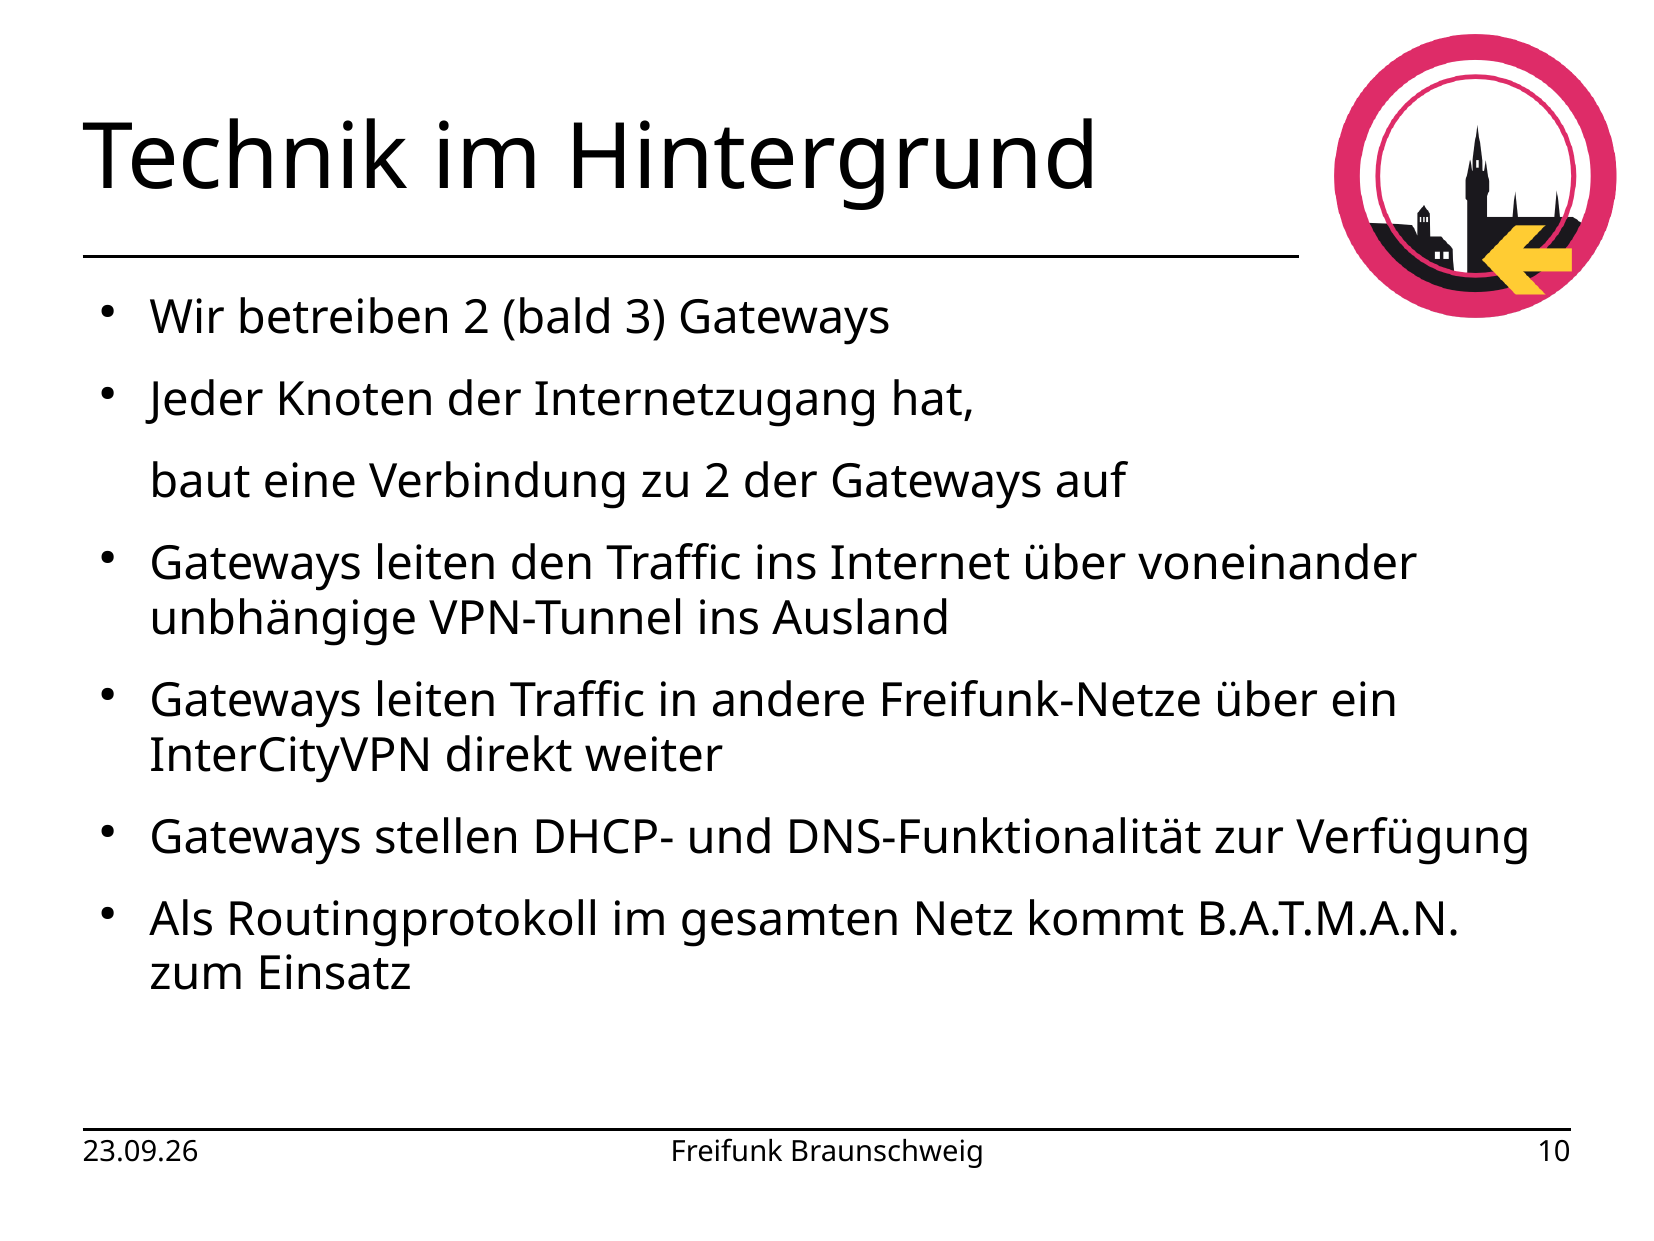

# Technik im Hintergrund
Wir betreiben 2 (bald 3) Gateways
Jeder Knoten der Internetzugang hat,
baut eine Verbindung zu 2 der Gateways auf
Gateways leiten den Traffic ins Internet über voneinander unbhängige VPN-Tunnel ins Ausland
Gateways leiten Traffic in andere Freifunk-Netze über ein InterCityVPN direkt weiter
Gateways stellen DHCP- und DNS-Funktionalität zur Verfügung
Als Routingprotokoll im gesamten Netz kommt B.A.T.M.A.N. zum Einsatz
Freifunk Braunschweig
10